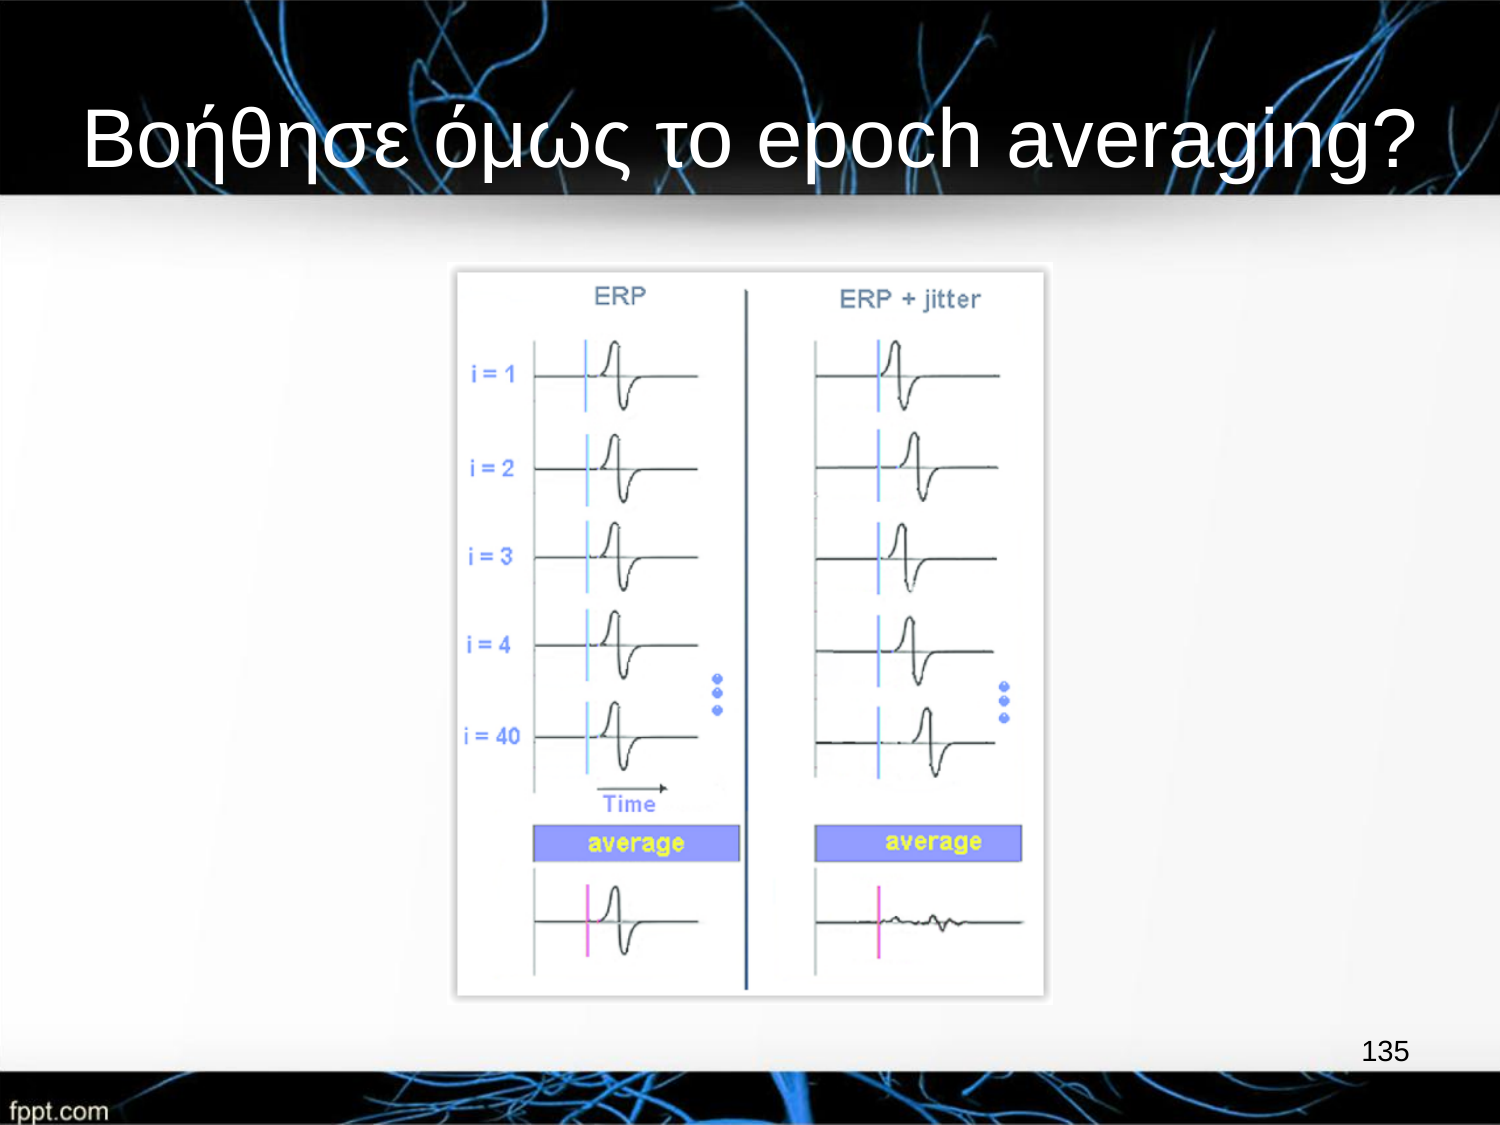

# Βοήθησε όμως το epoch averaging?
135